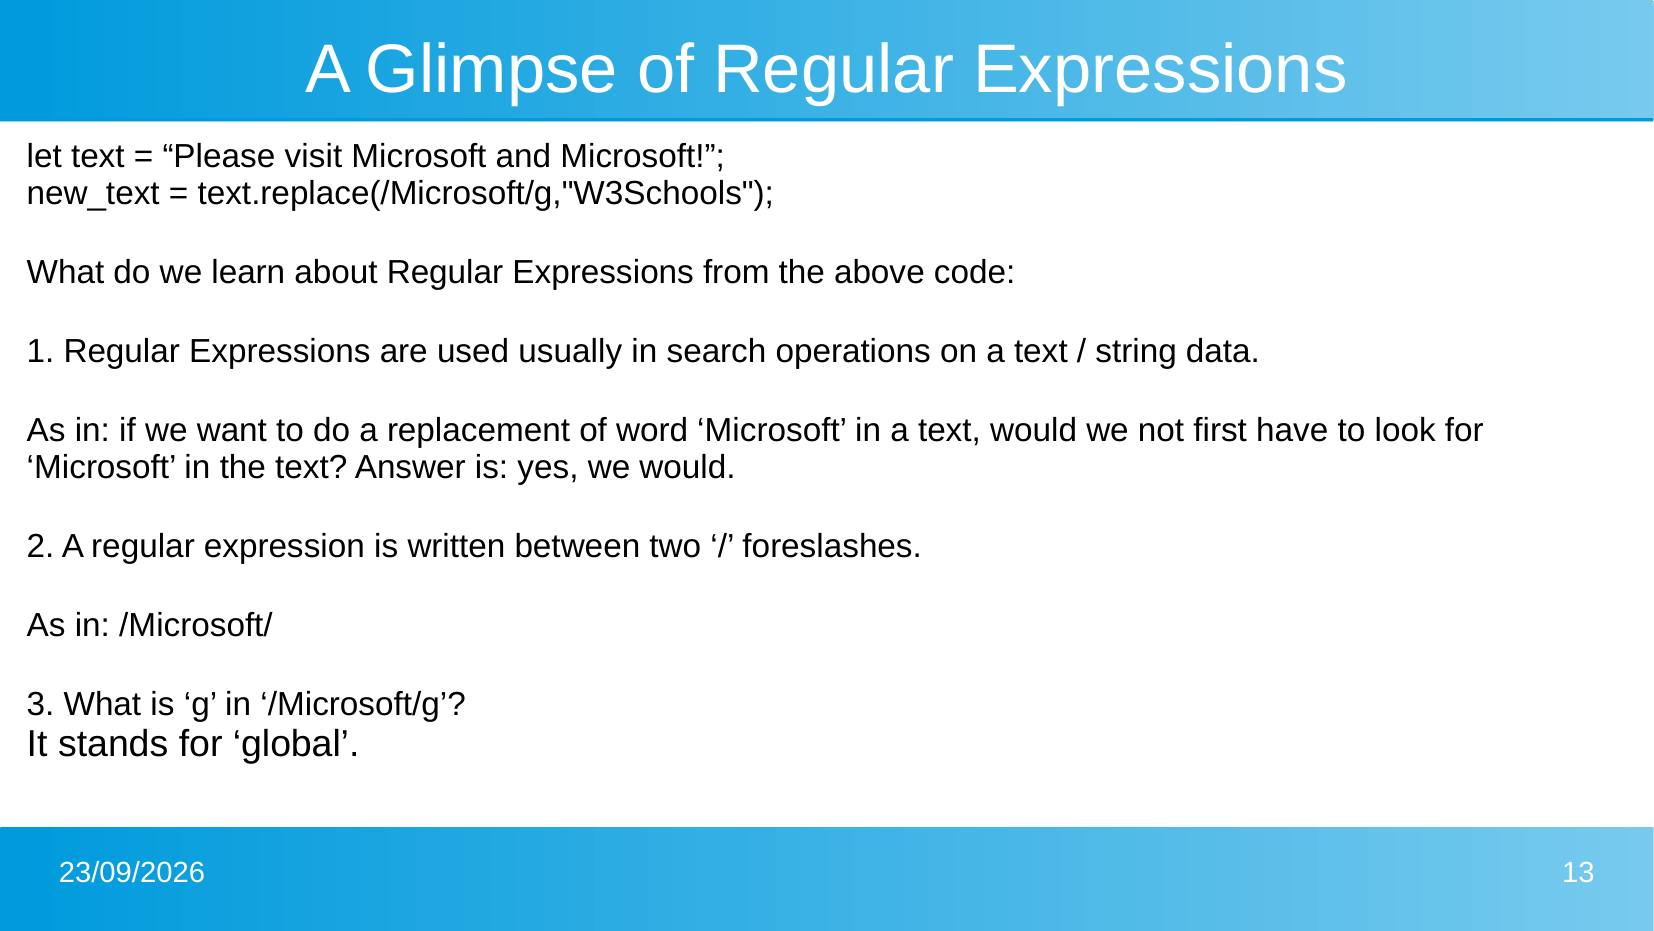

# A Glimpse of Regular Expressions
let text = “Please visit Microsoft and Microsoft!”;
new_text = text.replace(/Microsoft/g,"W3Schools");
What do we learn about Regular Expressions from the above code:
1. Regular Expressions are used usually in search operations on a text / string data.
As in: if we want to do a replacement of word ‘Microsoft’ in a text, would we not first have to look for ‘Microsoft’ in the text? Answer is: yes, we would.
2. A regular expression is written between two ‘/’ foreslashes.
As in: /Microsoft/
3. What is ‘g’ in ‘/Microsoft/g’?
It stands for ‘global’.
13